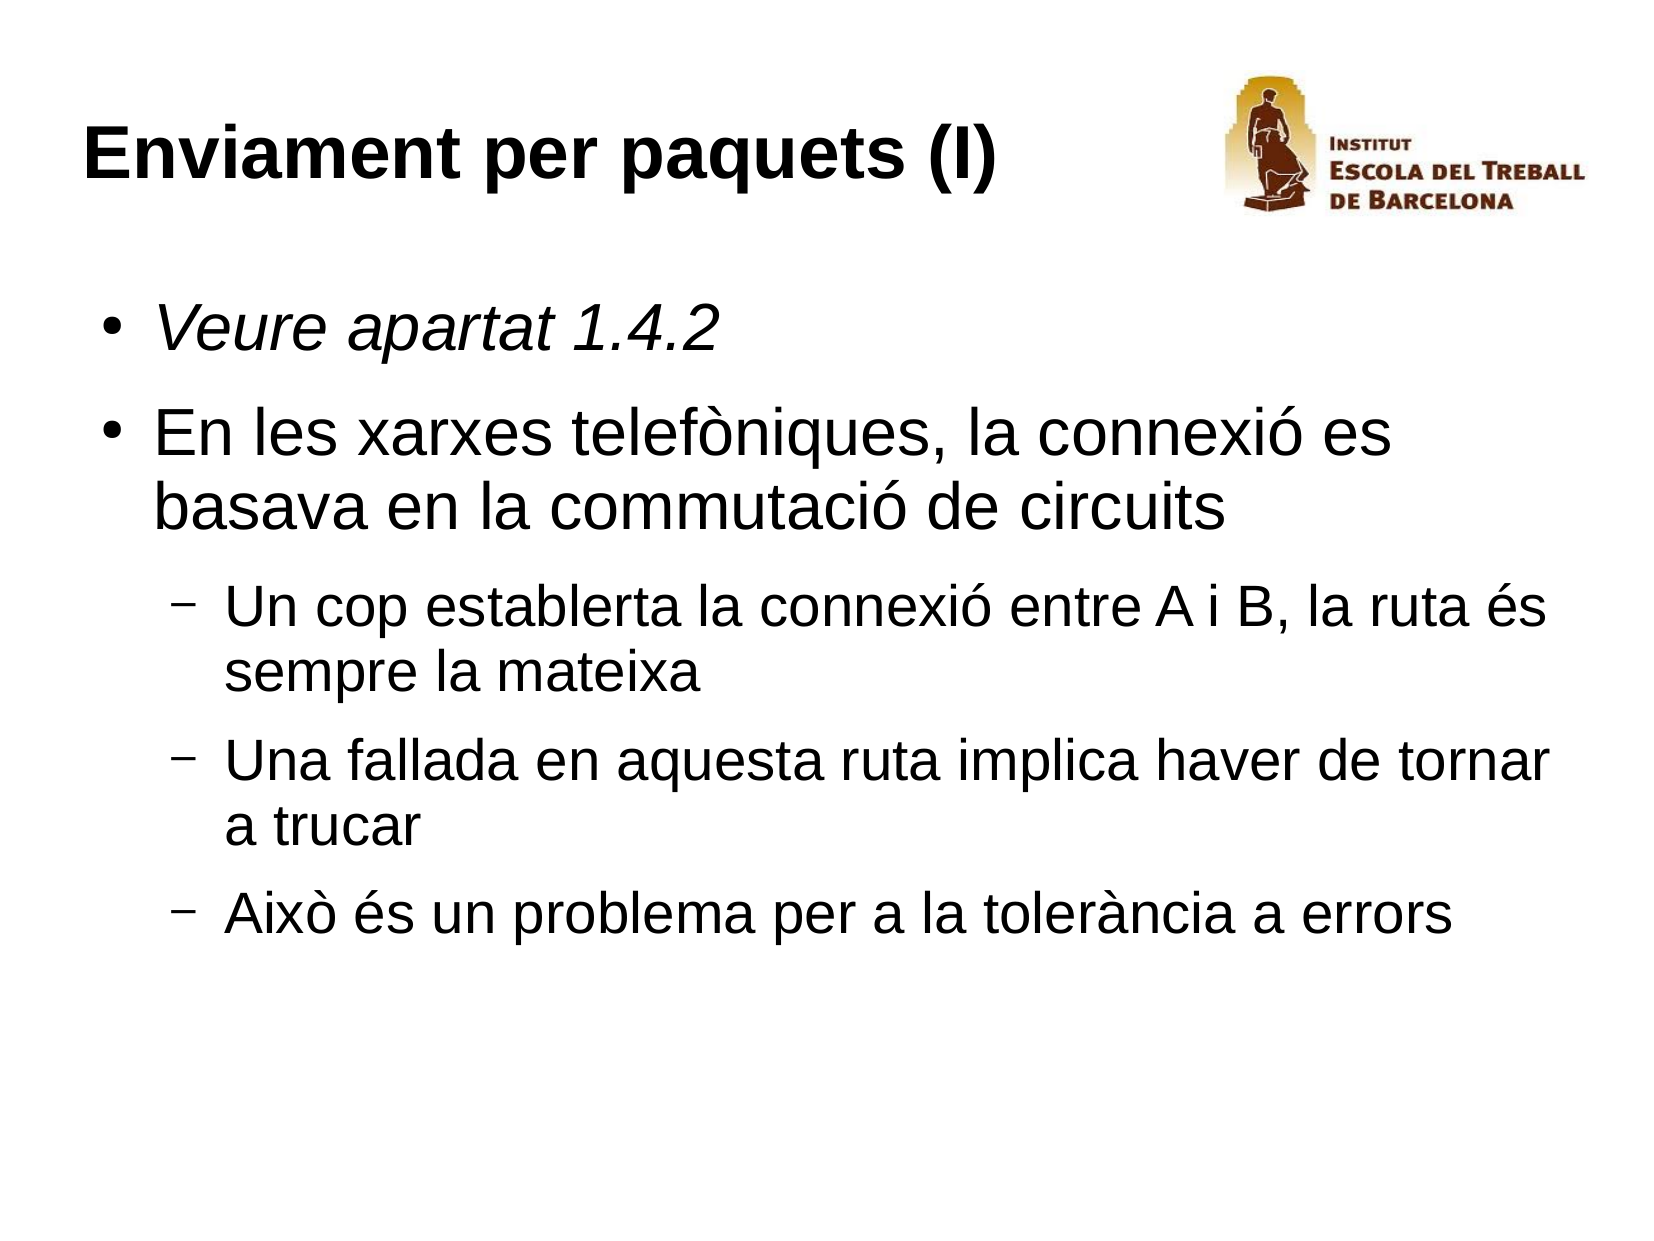

# Enviament per paquets (I)
Veure apartat 1.4.2
En les xarxes telefòniques, la connexió es basava en la commutació de circuits
Un cop establerta la connexió entre A i B, la ruta és sempre la mateixa
Una fallada en aquesta ruta implica haver de tornar a trucar
Això és un problema per a la tolerància a errors